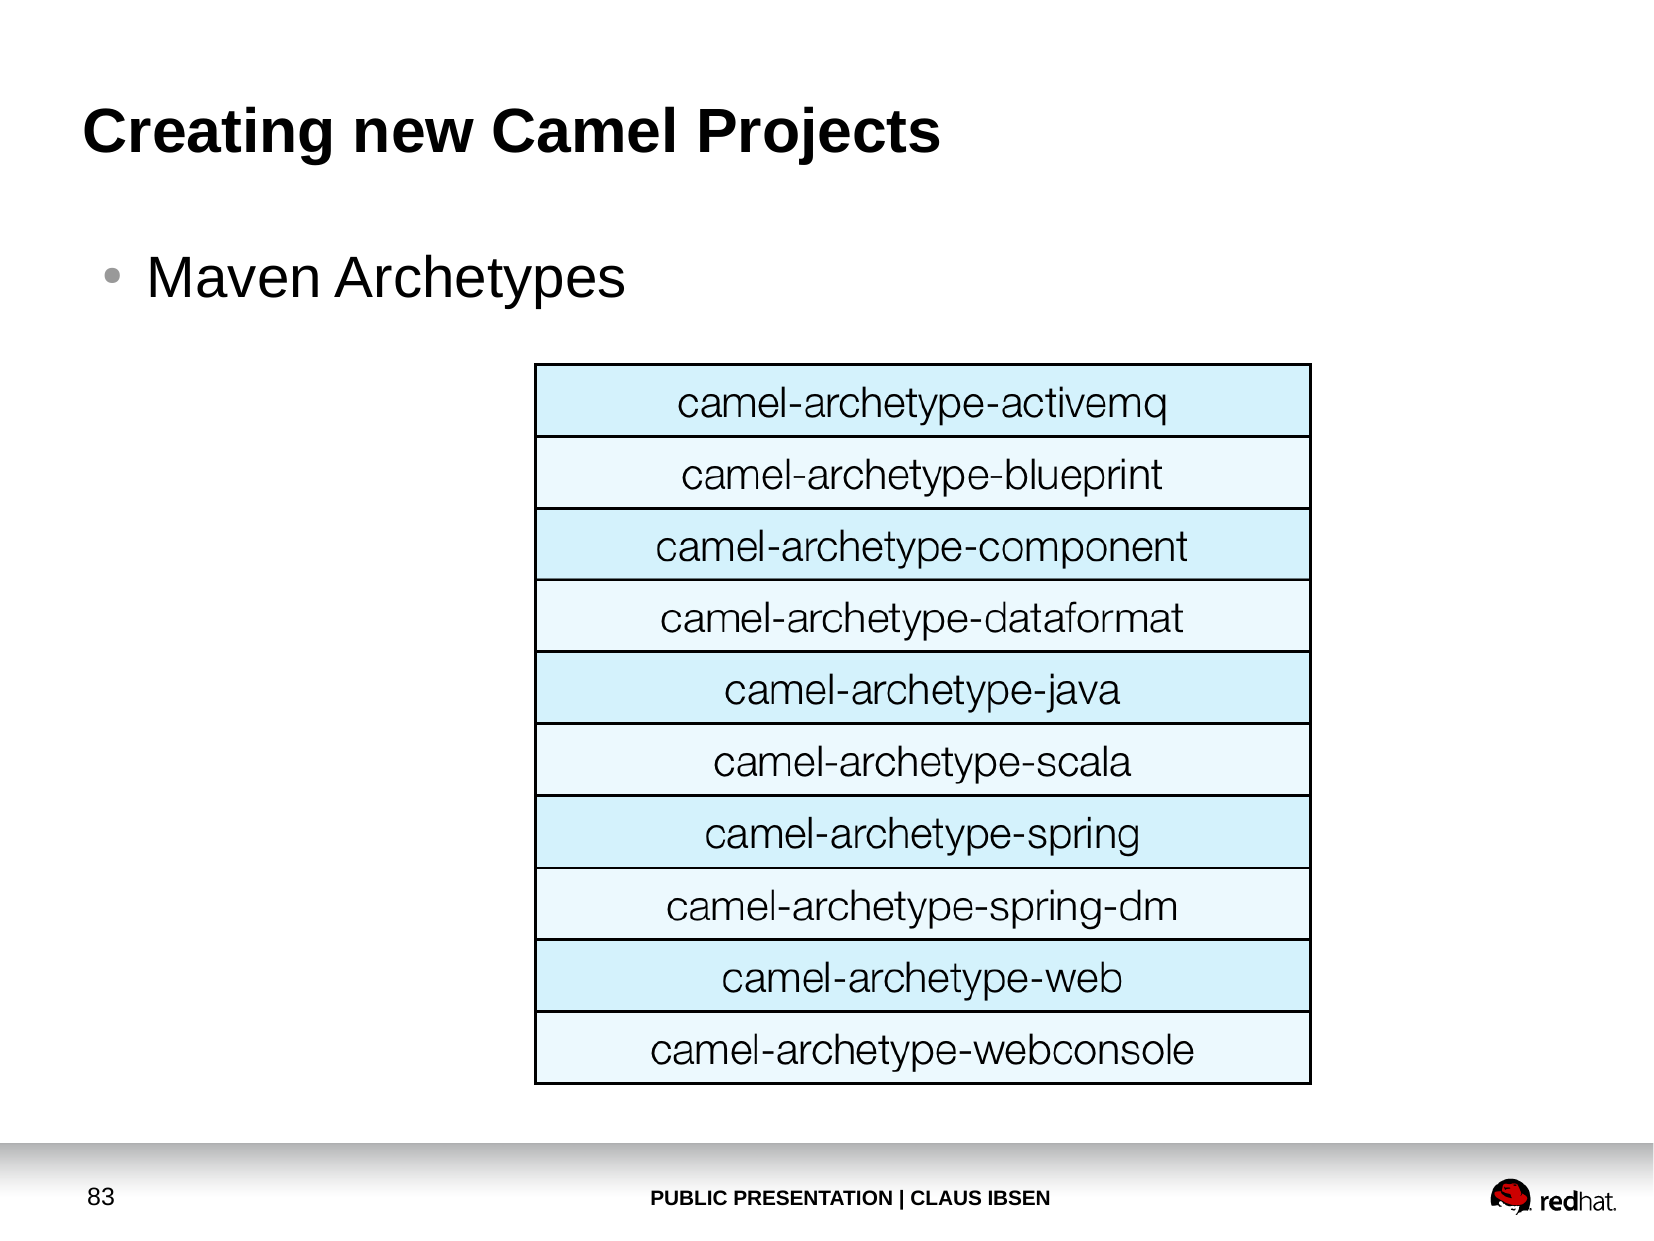

# Creating new Camel Projects
Maven Archetypes